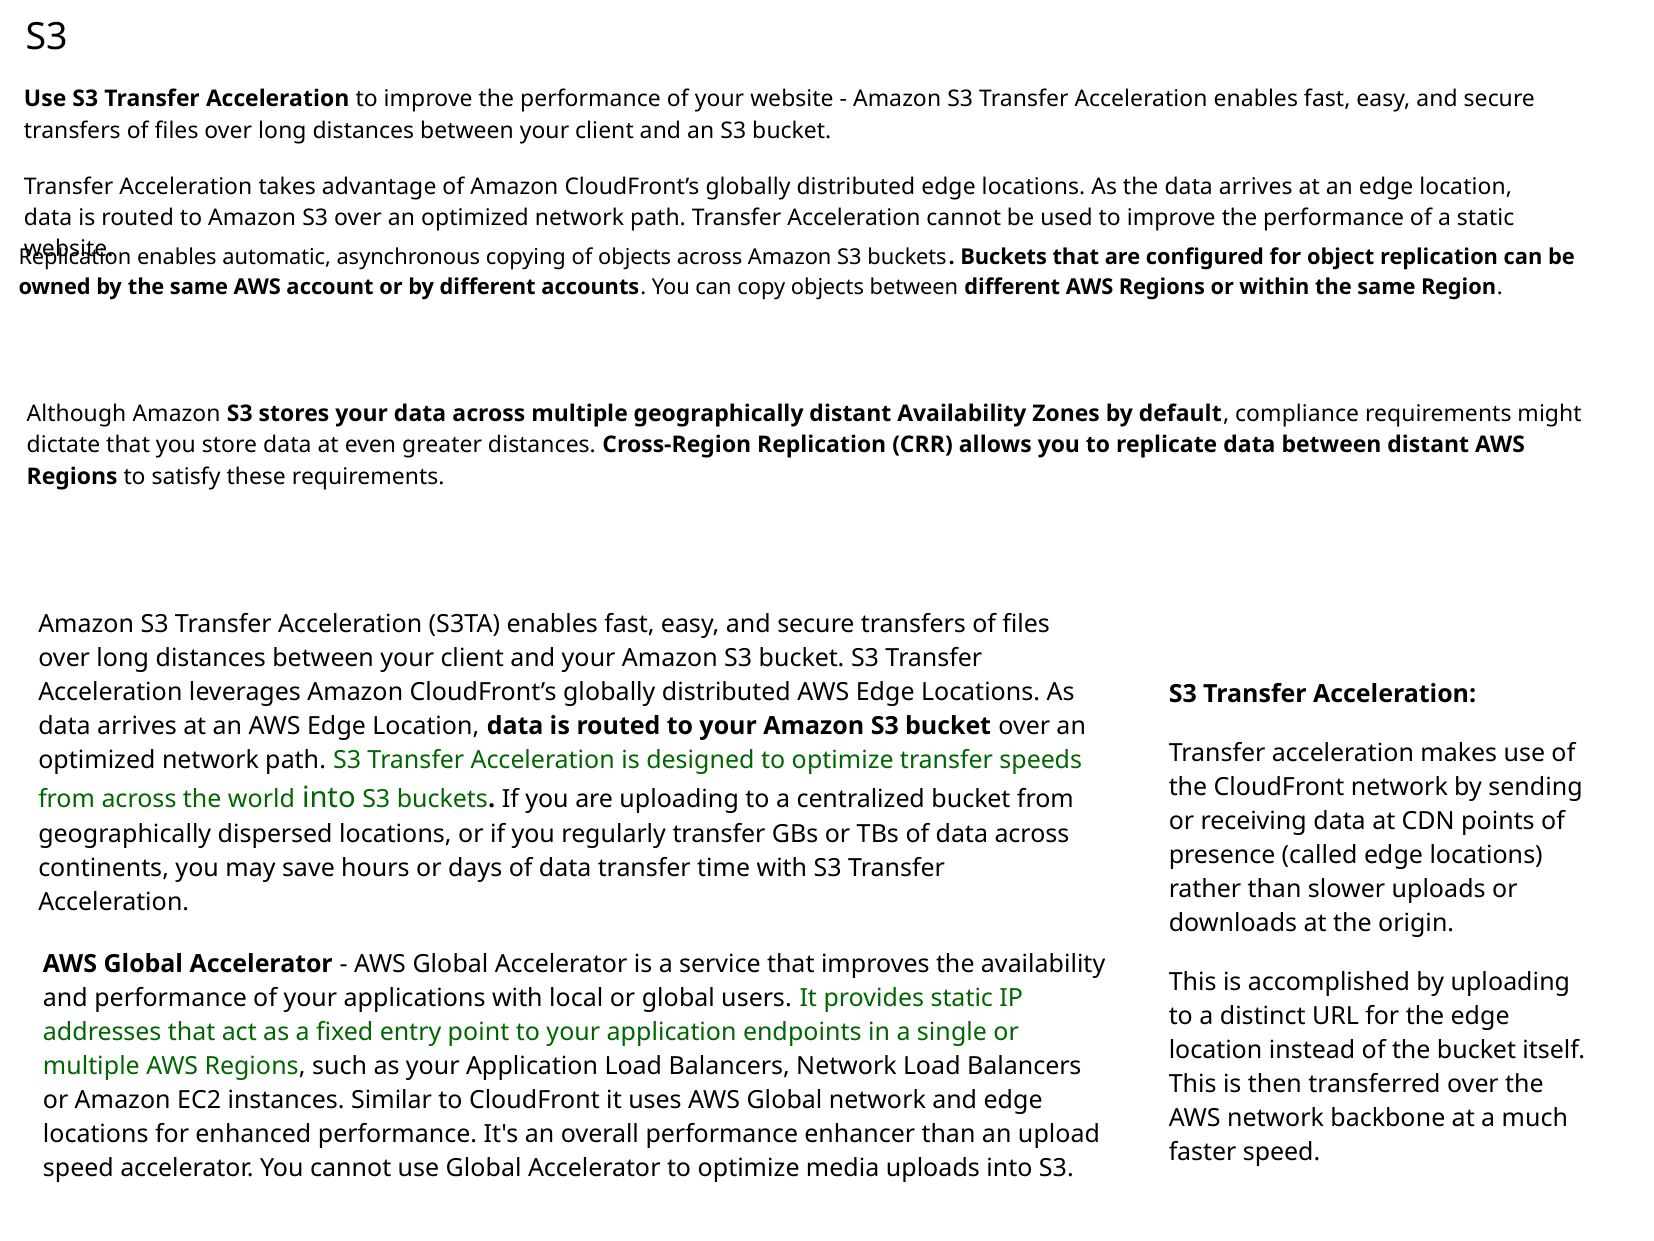

S3
Use S3 Transfer Acceleration to improve the performance of your website - Amazon S3 Transfer Acceleration enables fast, easy, and secure transfers of files over long distances between your client and an S3 bucket.
Transfer Acceleration takes advantage of Amazon CloudFront’s globally distributed edge locations. As the data arrives at an edge location, data is routed to Amazon S3 over an optimized network path. Transfer Acceleration cannot be used to improve the performance of a static website.
Replication enables automatic, asynchronous copying of objects across Amazon S3 buckets. Buckets that are configured for object replication can be owned by the same AWS account or by different accounts. You can copy objects between different AWS Regions or within the same Region.
Although Amazon S3 stores your data across multiple geographically distant Availability Zones by default, compliance requirements might dictate that you store data at even greater distances. Cross-Region Replication (CRR) allows you to replicate data between distant AWS Regions to satisfy these requirements.
Amazon S3 Transfer Acceleration (S3TA) enables fast, easy, and secure transfers of files over long distances between your client and your Amazon S3 bucket. S3 Transfer Acceleration leverages Amazon CloudFront’s globally distributed AWS Edge Locations. As data arrives at an AWS Edge Location, data is routed to your Amazon S3 bucket over an optimized network path. S3 Transfer Acceleration is designed to optimize transfer speeds from across the world into S3 buckets. If you are uploading to a centralized bucket from geographically dispersed locations, or if you regularly transfer GBs or TBs of data across continents, you may save hours or days of data transfer time with S3 Transfer Acceleration.
S3 Transfer Acceleration:
Transfer acceleration makes use of the CloudFront network by sending or receiving data at CDN points of presence (called edge locations) rather than slower uploads or downloads at the origin.
This is accomplished by uploading to a distinct URL for the edge location instead of the bucket itself. This is then transferred over the AWS network backbone at a much faster speed.
AWS Global Accelerator - AWS Global Accelerator is a service that improves the availability and performance of your applications with local or global users. It provides static IP addresses that act as a fixed entry point to your application endpoints in a single or multiple AWS Regions, such as your Application Load Balancers, Network Load Balancers or Amazon EC2 instances. Similar to CloudFront it uses AWS Global network and edge locations for enhanced performance. It's an overall performance enhancer than an upload speed accelerator. You cannot use Global Accelerator to optimize media uploads into S3.